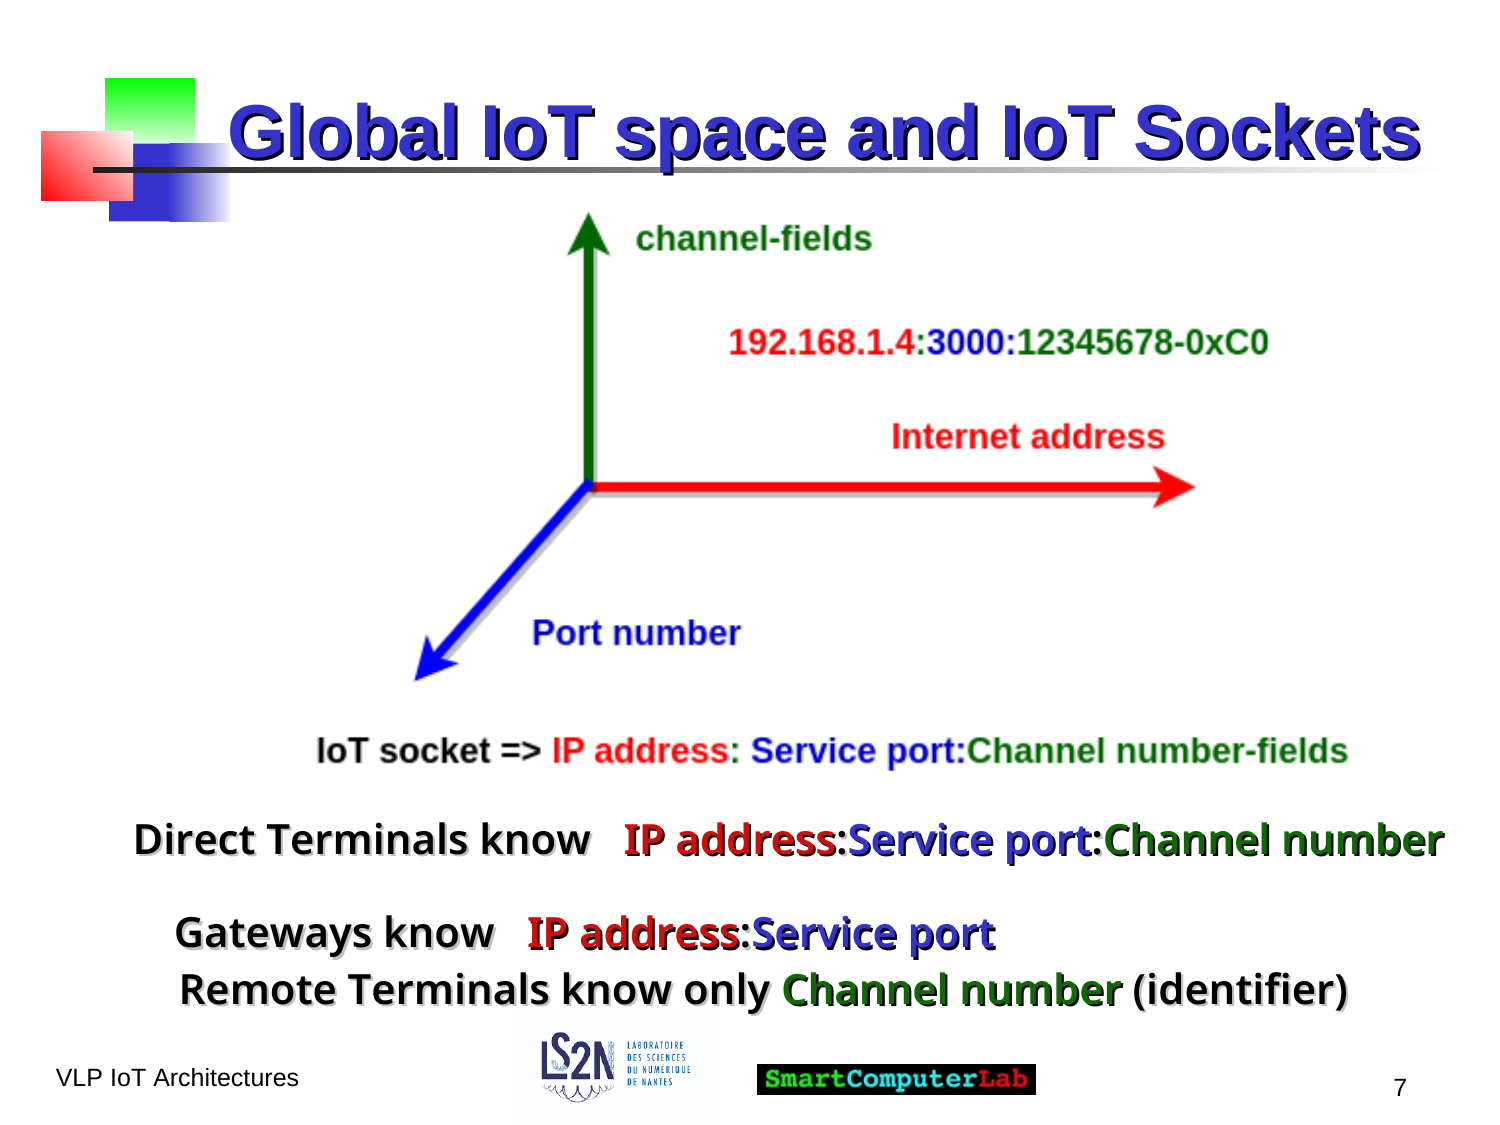

# Global IoT space and IoT Sockets
Direct Terminals know IP address:Service port:Channel number
Gateways know IP address:Service port
Remote Terminals know only Channel number (identifier)
7